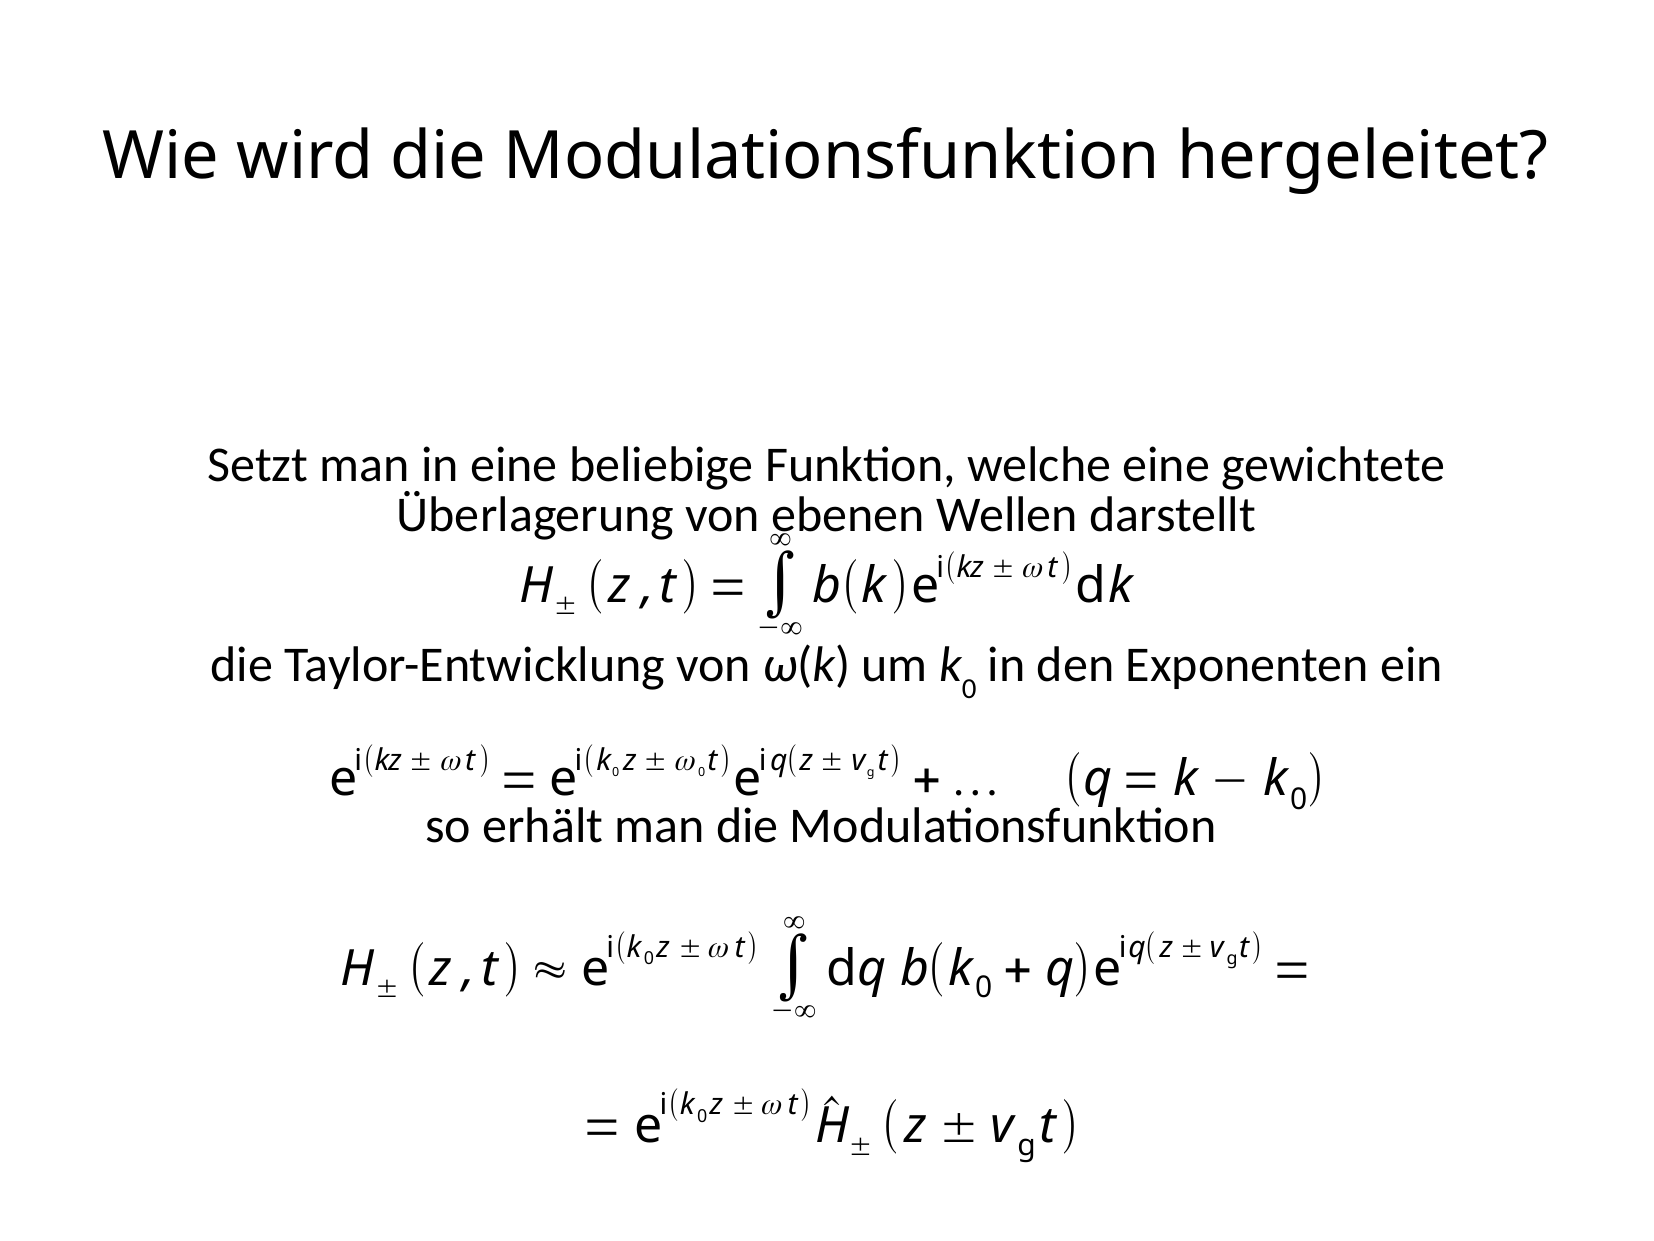

# Wie wird die Modulationsfunktion hergeleitet?
Setzt man in eine beliebige Funktion, welche eine gewichtete Überlagerung von ebenen Wellen darstellt
die Taylor-Entwicklung von ω(k) um k0 in den Exponenten ein
so erhält man die Modulationsfunktion